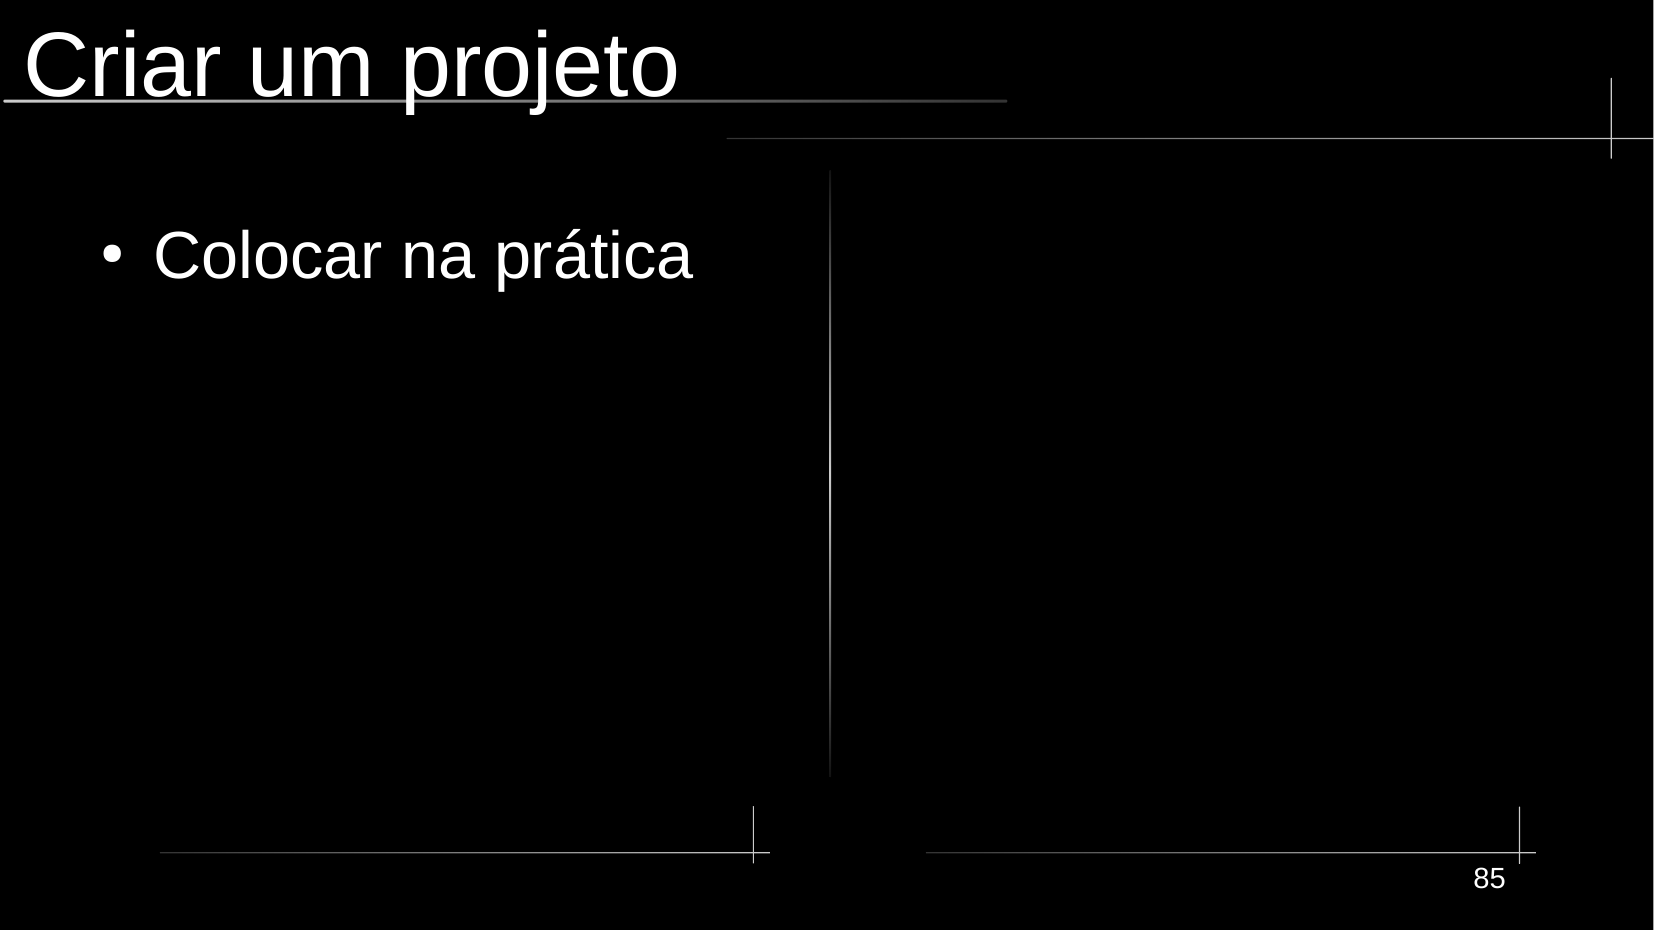

# Criar um projeto
Colocar na prática
85